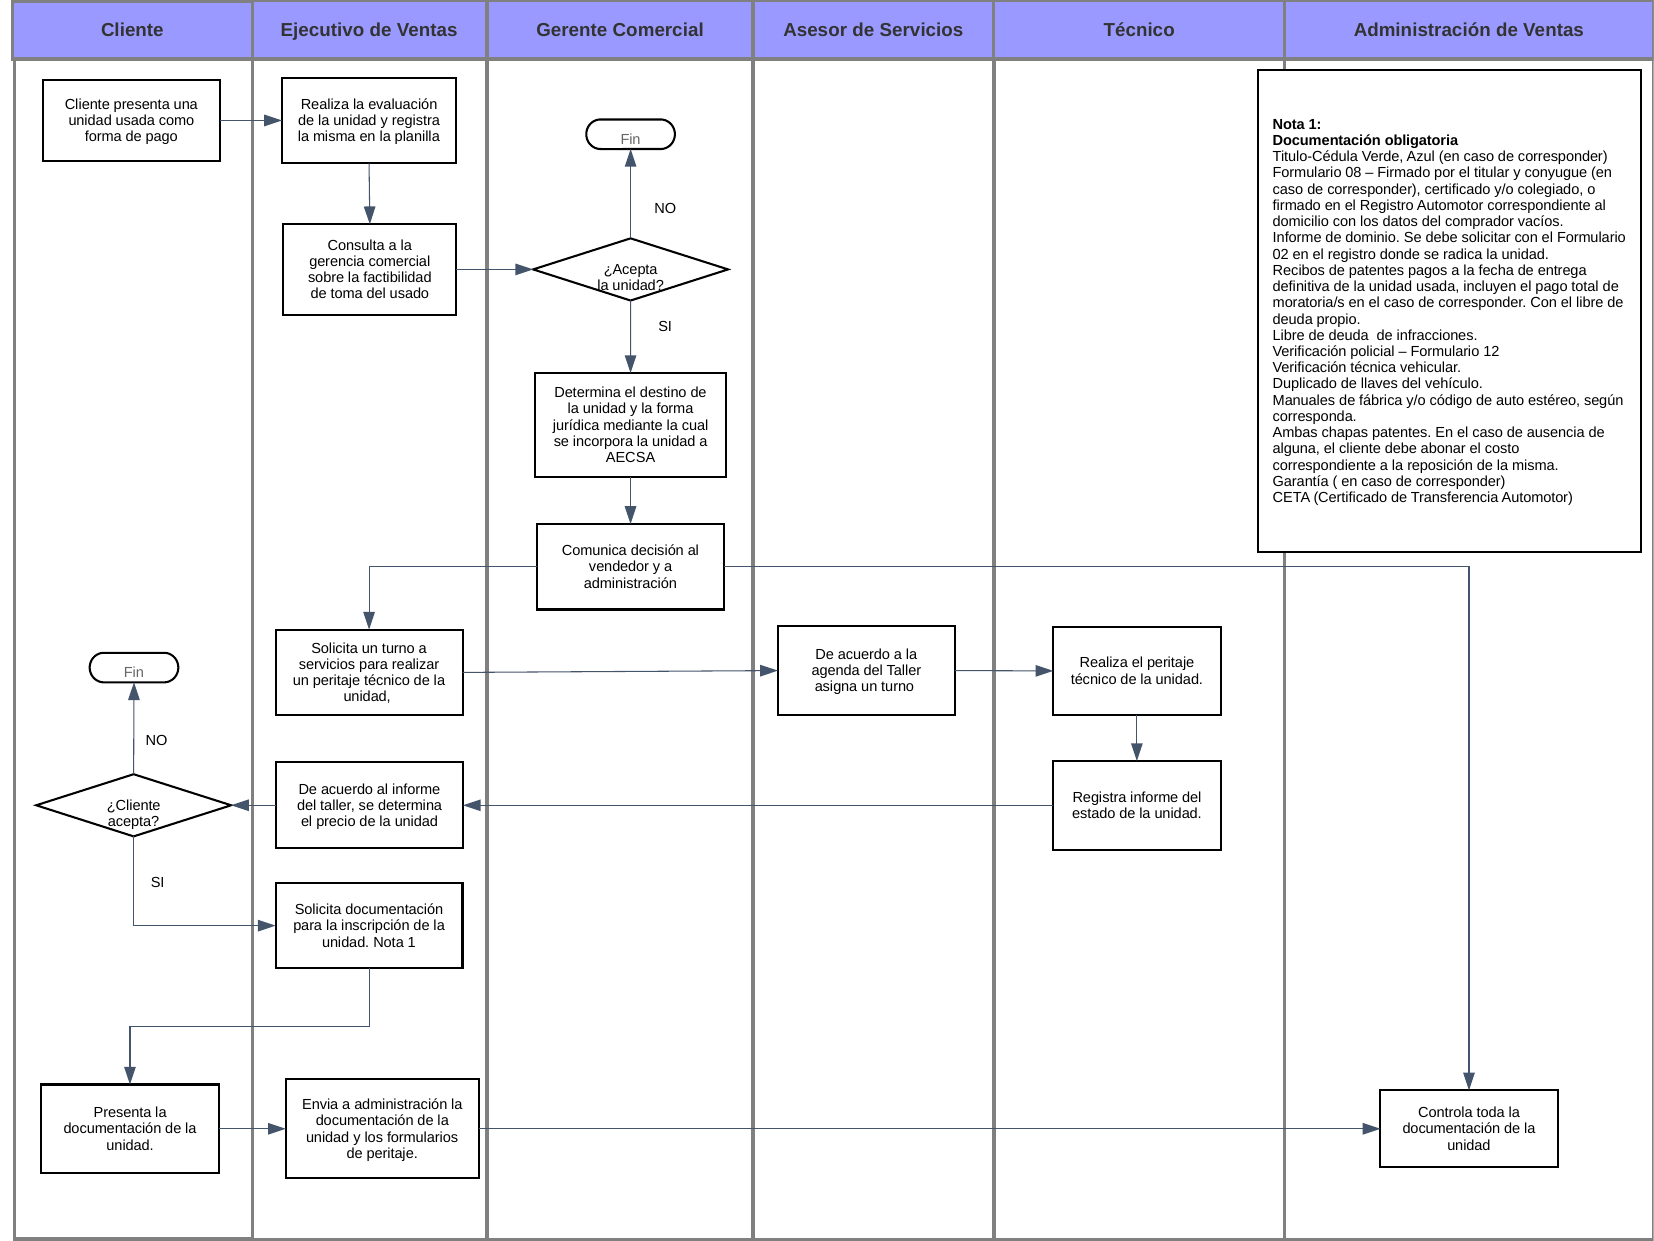

Administración de Ventas
Ejecutivo de Ventas
Gerente Comercial
Asesor de Servicios
Técnico
Cliente
Nota 1:
Documentación obligatoria
Titulo-Cédula Verde, Azul (en caso de corresponder)
Formulario 08 – Firmado por el titular y conyugue (en caso de corresponder), certificado y/o colegiado, o firmado en el Registro Automotor correspondiente al domicilio con los datos del comprador vacíos.
Informe de dominio. Se debe solicitar con el Formulario 02 en el registro donde se radica la unidad.
Recibos de patentes pagos a la fecha de entrega definitiva de la unidad usada, incluyen el pago total de moratoria/s en el caso de corresponder. Con el libre de deuda propio.
Libre de deuda de infracciones.
Verificación policial – Formulario 12
Verificación técnica vehicular.
Duplicado de llaves del vehículo.
Manuales de fábrica y/o código de auto estéreo, según corresponda.
Ambas chapas patentes. En el caso de ausencia de alguna, el cliente debe abonar el costo correspondiente a la reposición de la misma.
Garantía ( en caso de corresponder)
CETA (Certificado de Transferencia Automotor)
Realiza la evaluación de la unidad y registra la misma en la planilla
Cliente presenta una unidad usada como forma de pago
Fin
NO
Consulta a la gerencia comercial sobre la factibilidad de toma del usado
¿Acepta la unidad?
SI
Determina el destino de la unidad y la forma jurídica mediante la cual se incorpora la unidad a AECSA
Comunica decisión al vendedor y a administración
De acuerdo a la agenda del Taller asigna un turno
Realiza el peritaje técnico de la unidad.
Solicita un turno a servicios para realizar un peritaje técnico de la unidad,
Fin
NO
Registra informe del estado de la unidad.
De acuerdo al informe del taller, se determina el precio de la unidad
¿Cliente acepta?
SI
Solicita documentación para la inscripción de la unidad. Nota 1
Envia a administración la documentación de la unidad y los formularios de peritaje.
Presenta la documentación de la unidad.
Controla toda la documentación de la unidad